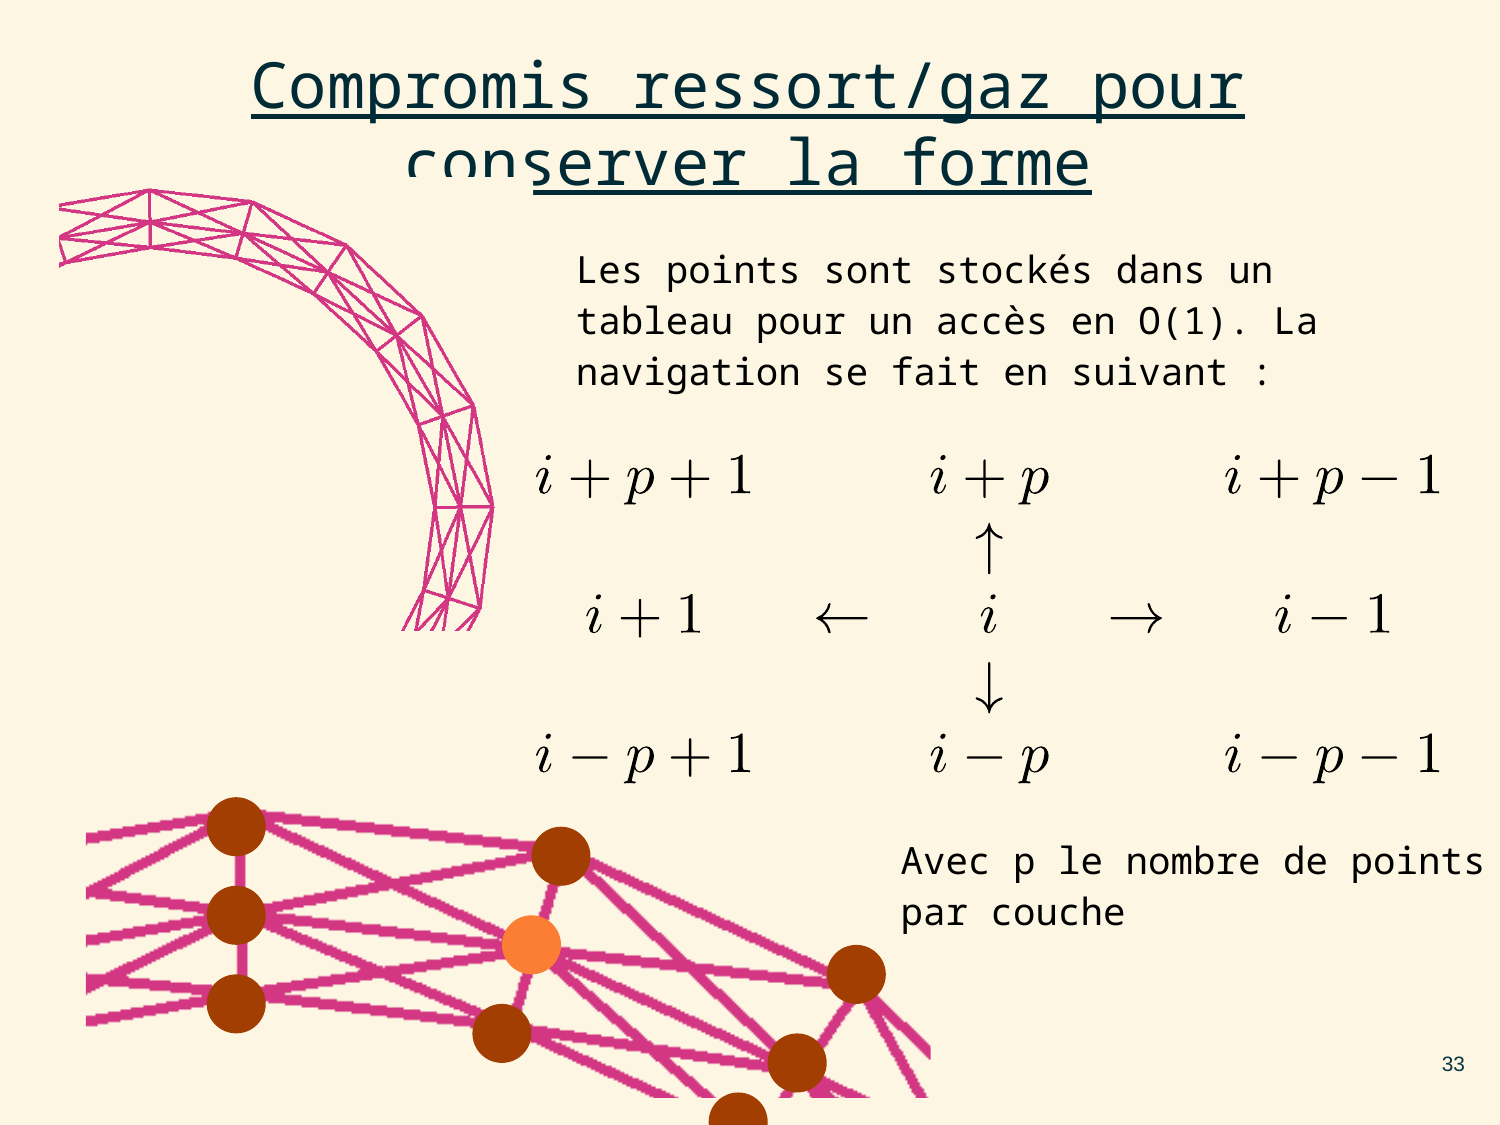

# Compromis ressort/gaz pour conserver la forme
Les points sont stockés dans un tableau pour un accès en O(1). La navigation se fait en suivant :
Avec p le nombre de points par couche